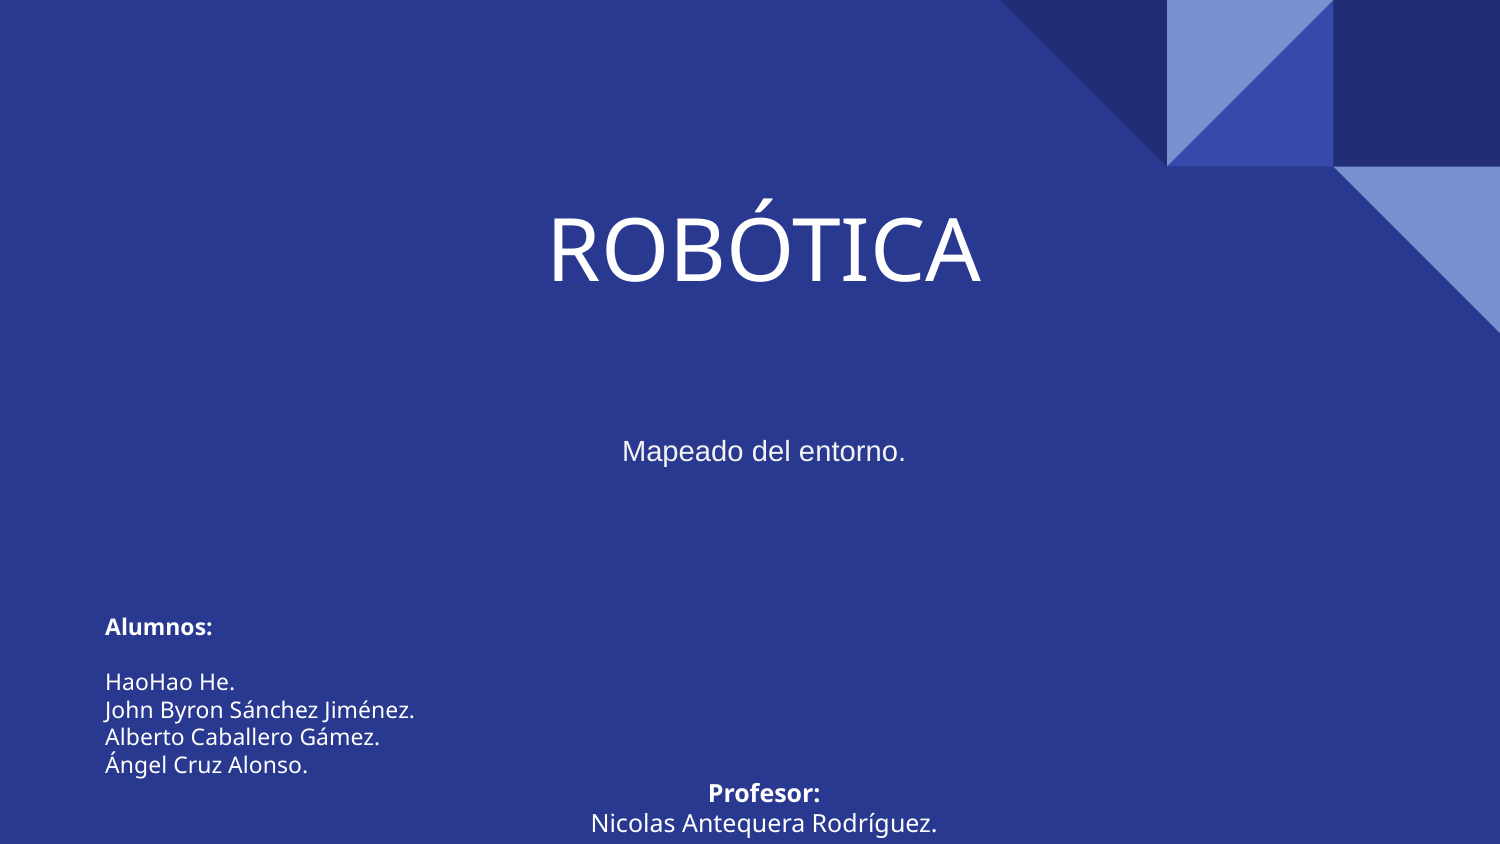

# ROBÓTICA
Mapeado del entorno.
Alumnos:
HaoHao He.
John Byron Sánchez Jiménez.
Alberto Caballero Gámez.
Ángel Cruz Alonso.
Profesor:
Nicolas Antequera Rodríguez.